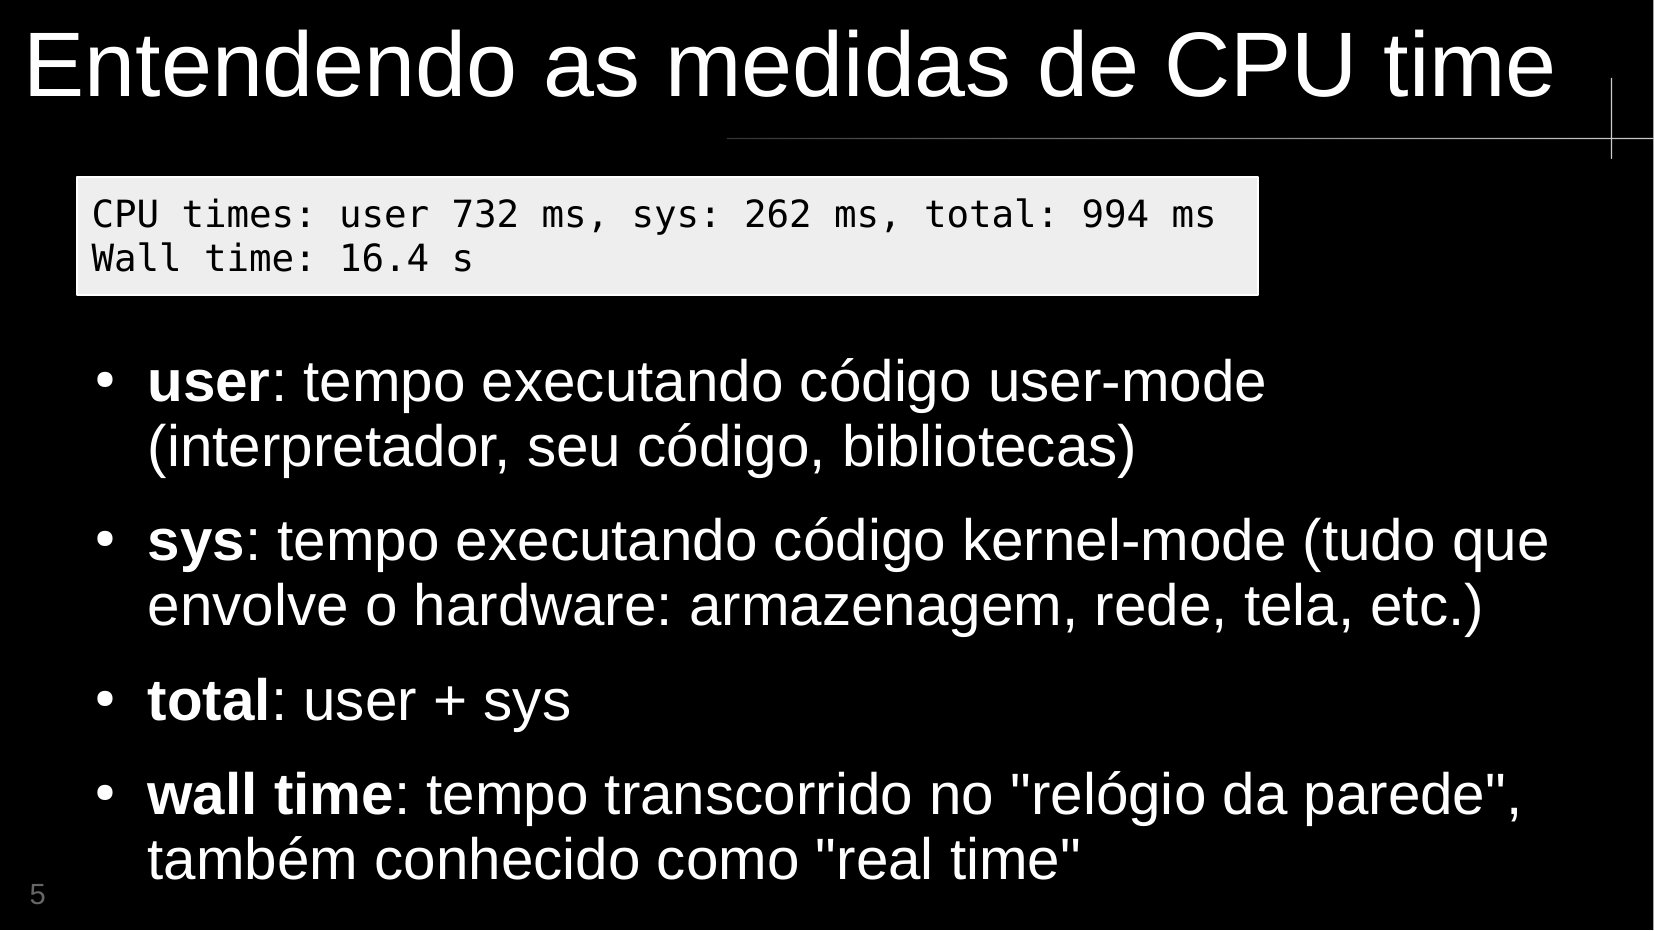

# Entendendo as medidas de CPU time
CPU times: user 732 ms, sys: 262 ms, total: 994 ms
Wall time: 16.4 s
user: tempo executando código user-mode (interpretador, seu código, bibliotecas)
sys: tempo executando código kernel-mode (tudo que envolve o hardware: armazenagem, rede, tela, etc.)
total: user + sys
wall time: tempo transcorrido no "relógio da parede", também conhecido como "real time"
5